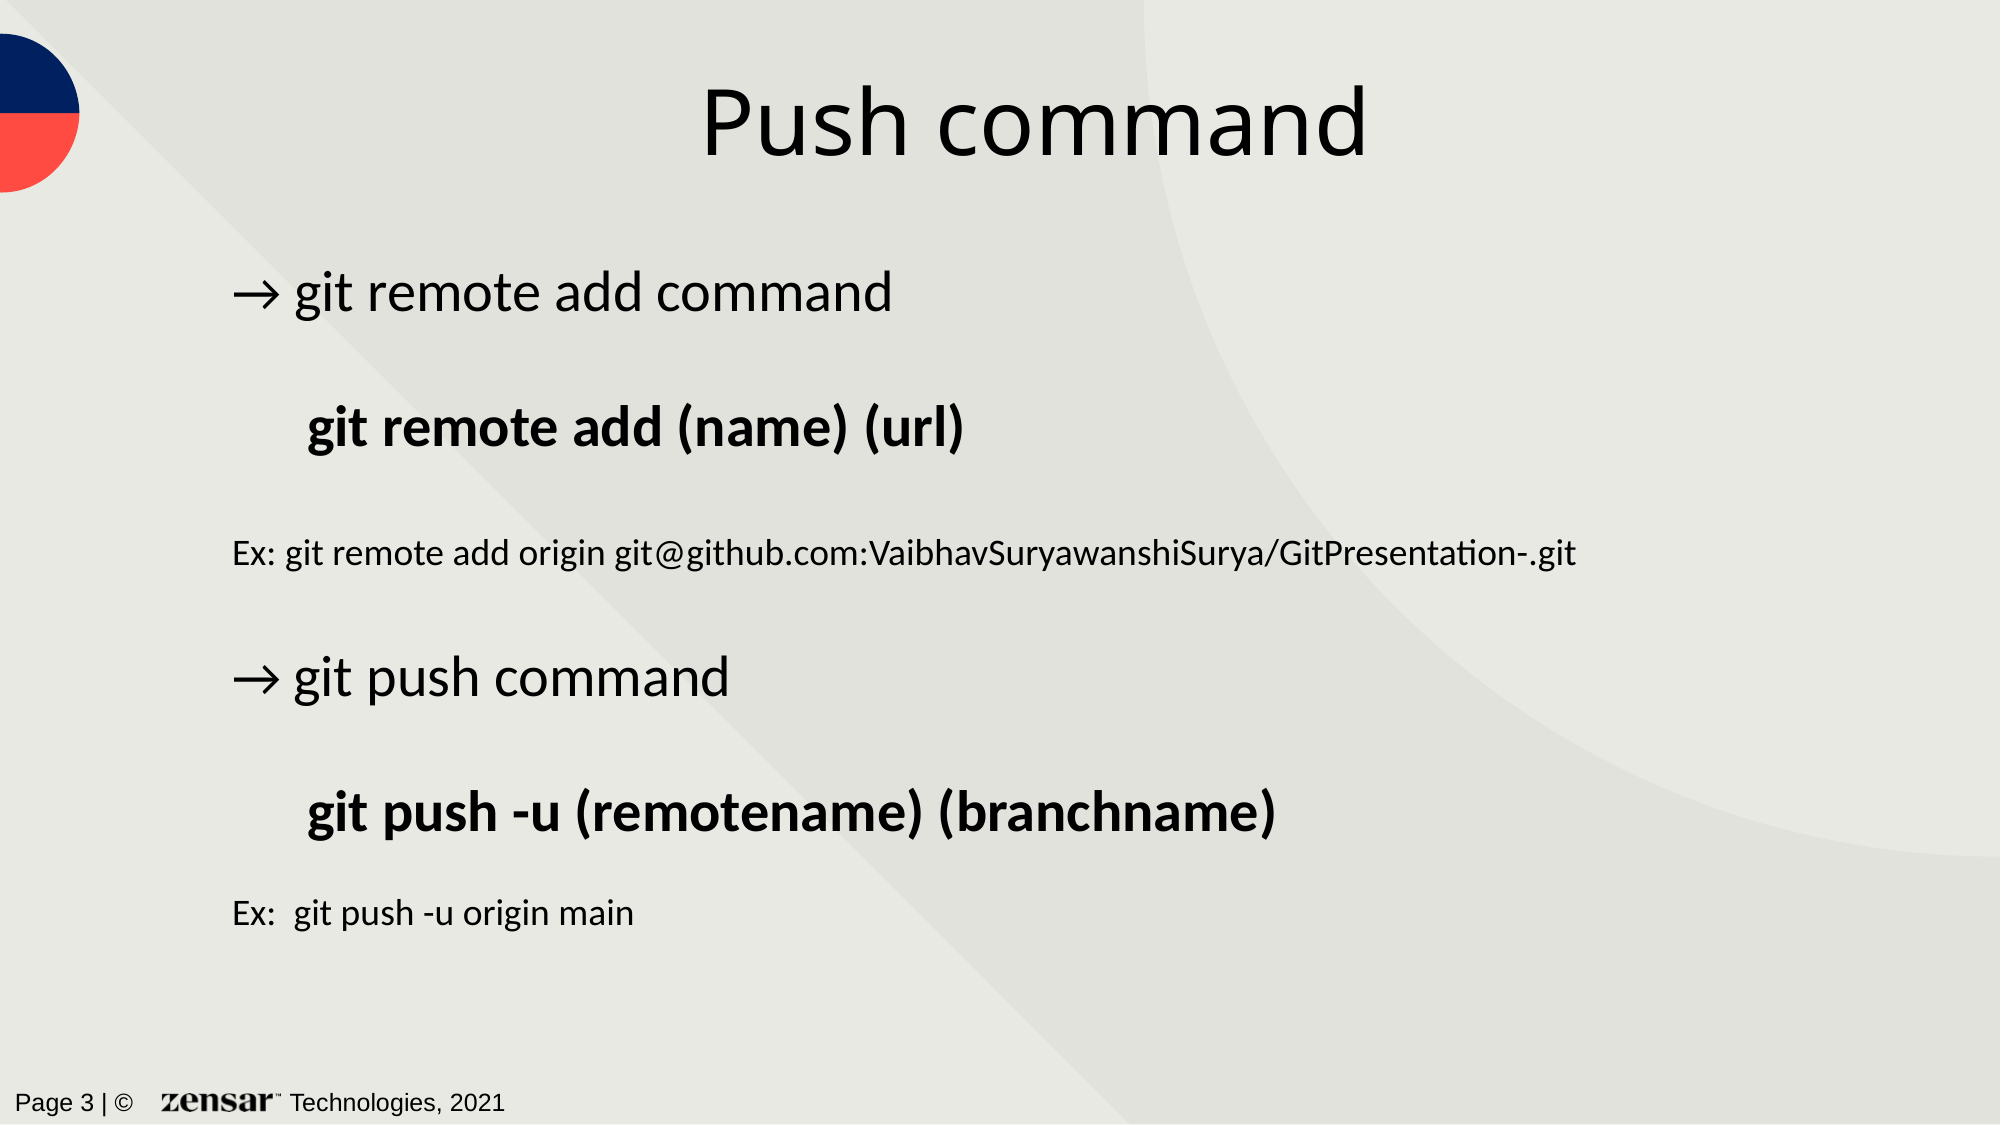

# Push command
→ git remote add command
	git remote add (name) (url)
Ex: git remote add origin git@github.com:VaibhavSuryawanshiSurya/GitPresentation-.git
→ git push command
	git push -u (remotename) (branchname)
Ex: git push -u origin main